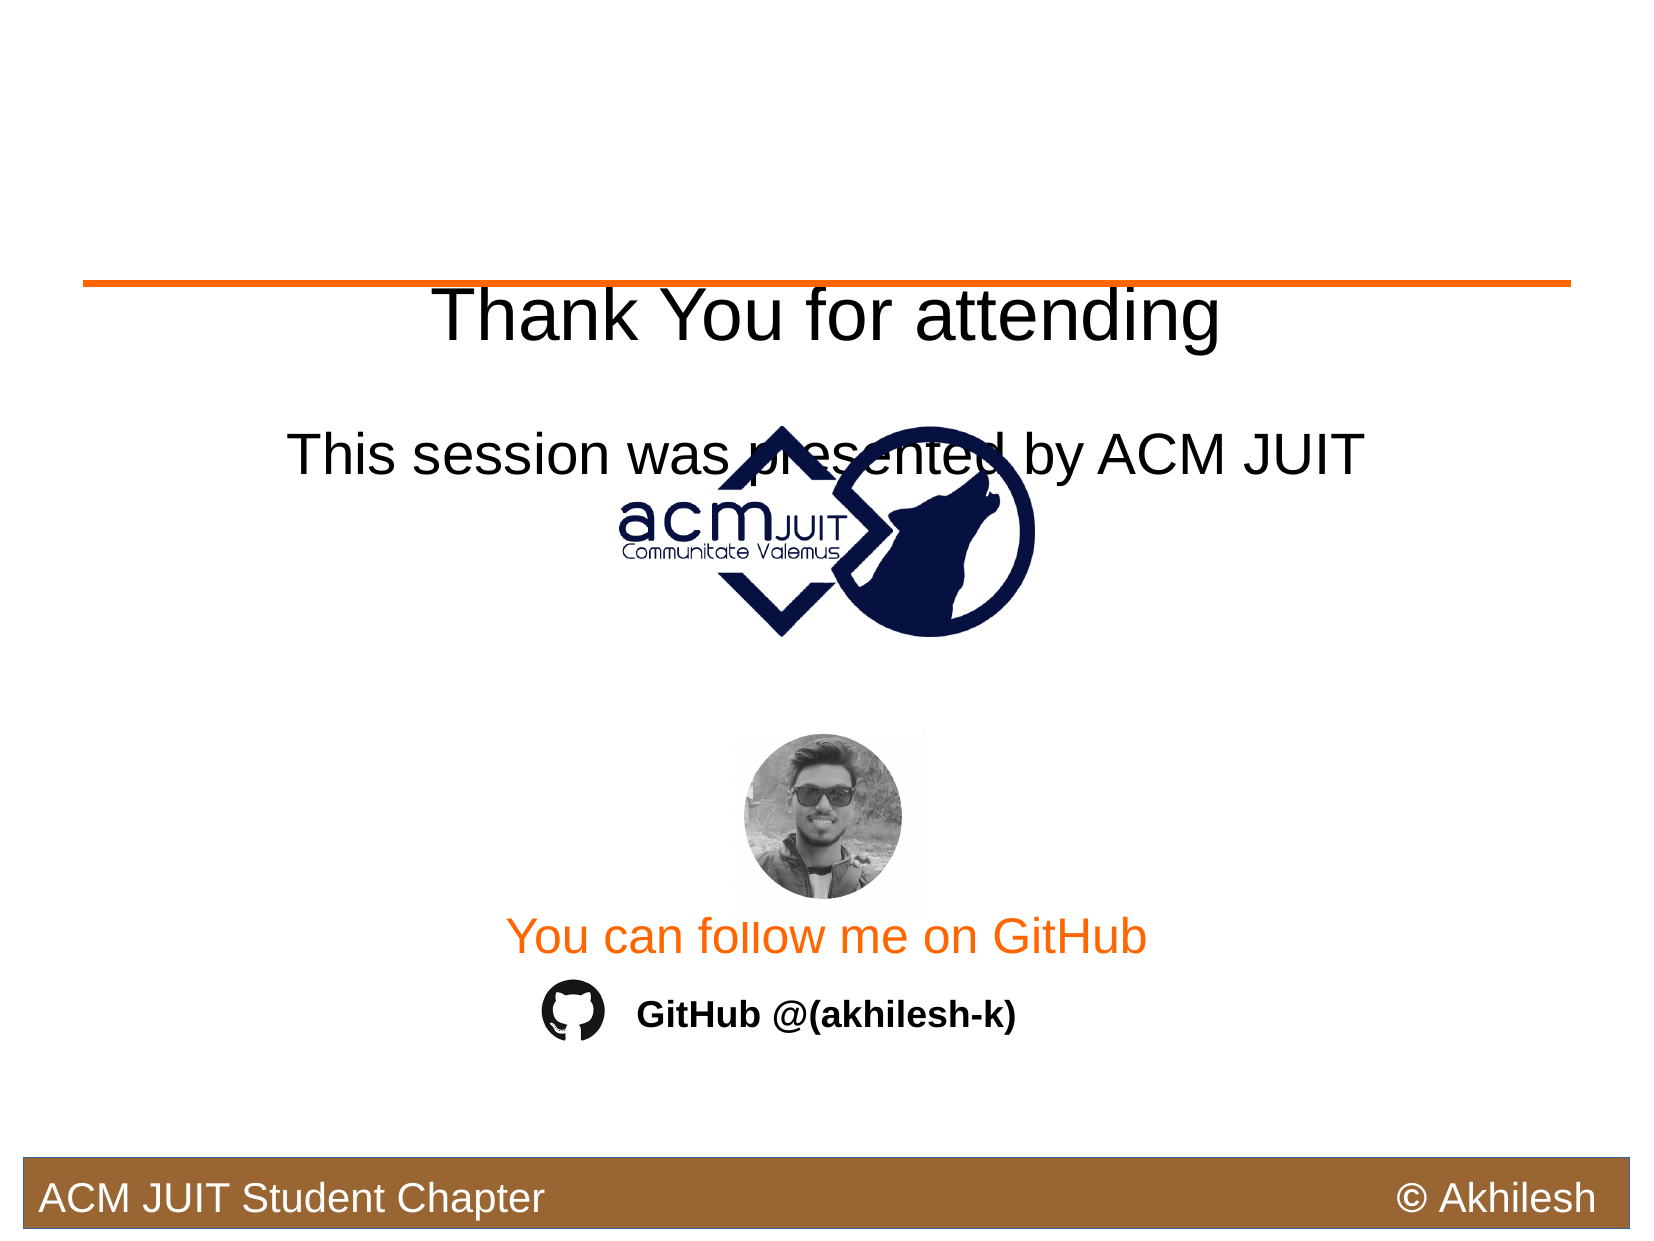

# Thank You for attending This session was presented by ACM JUIT
You can follow me on GitHub
GitHub @(akhilesh-k)
ACM JUIT Student Chapter
© Akhilesh